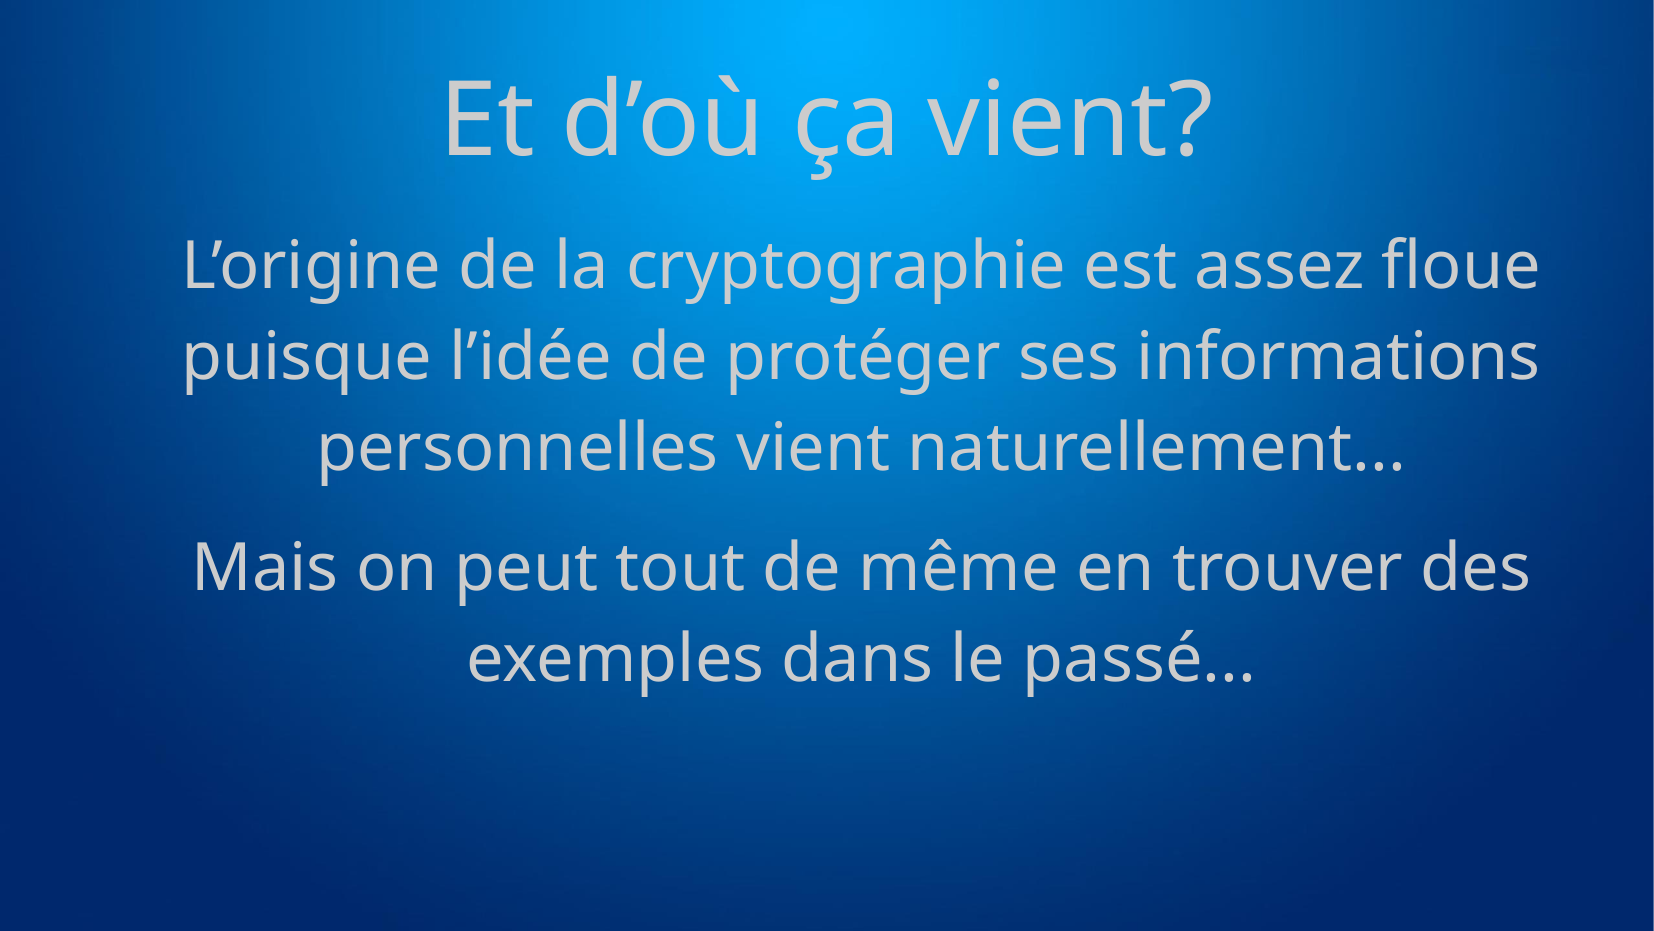

# Et d’où ça vient?
L’origine de la cryptographie est assez floue puisque l’idée de protéger ses informations personnelles vient naturellement...
Mais on peut tout de même en trouver des exemples dans le passé...